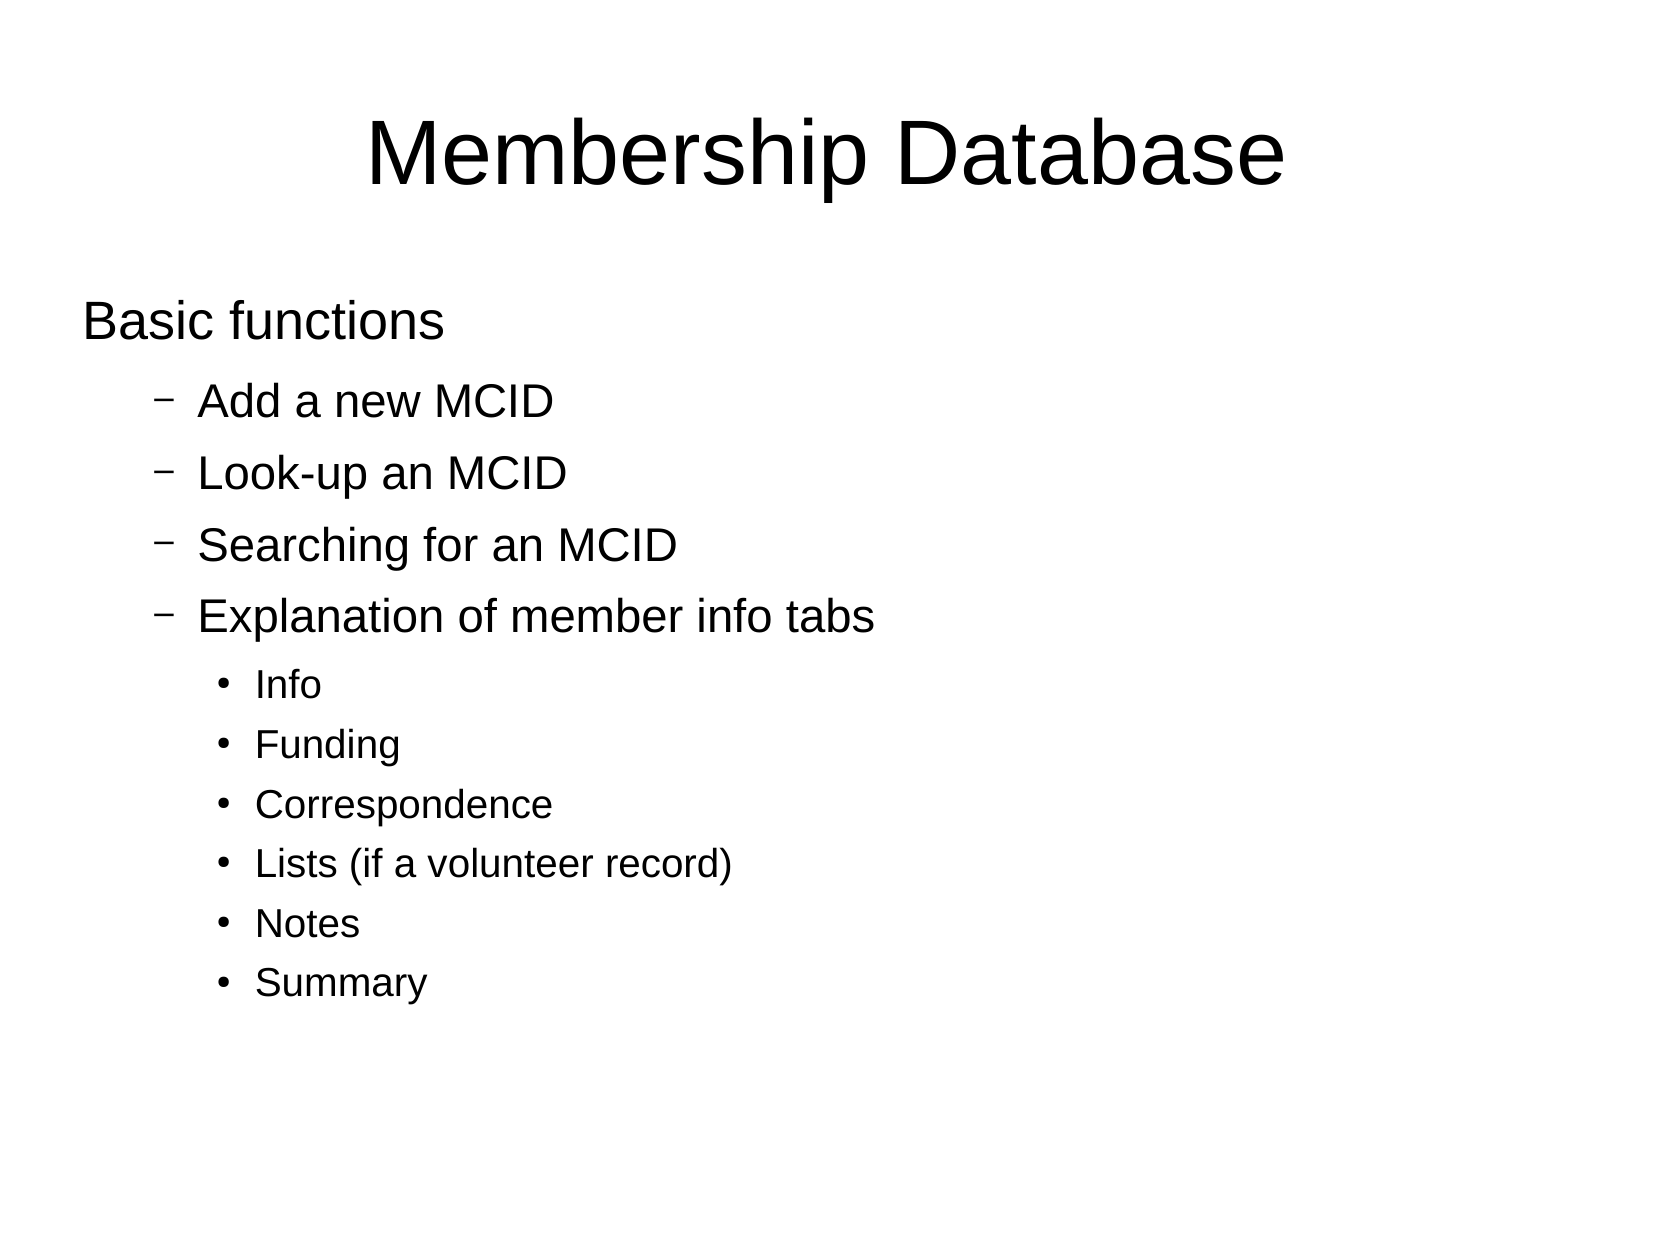

# Membership Database
Basic functions
Add a new MCID
Look-up an MCID
Searching for an MCID
Explanation of member info tabs
Info
Funding
Correspondence
Lists (if a volunteer record)
Notes
Summary